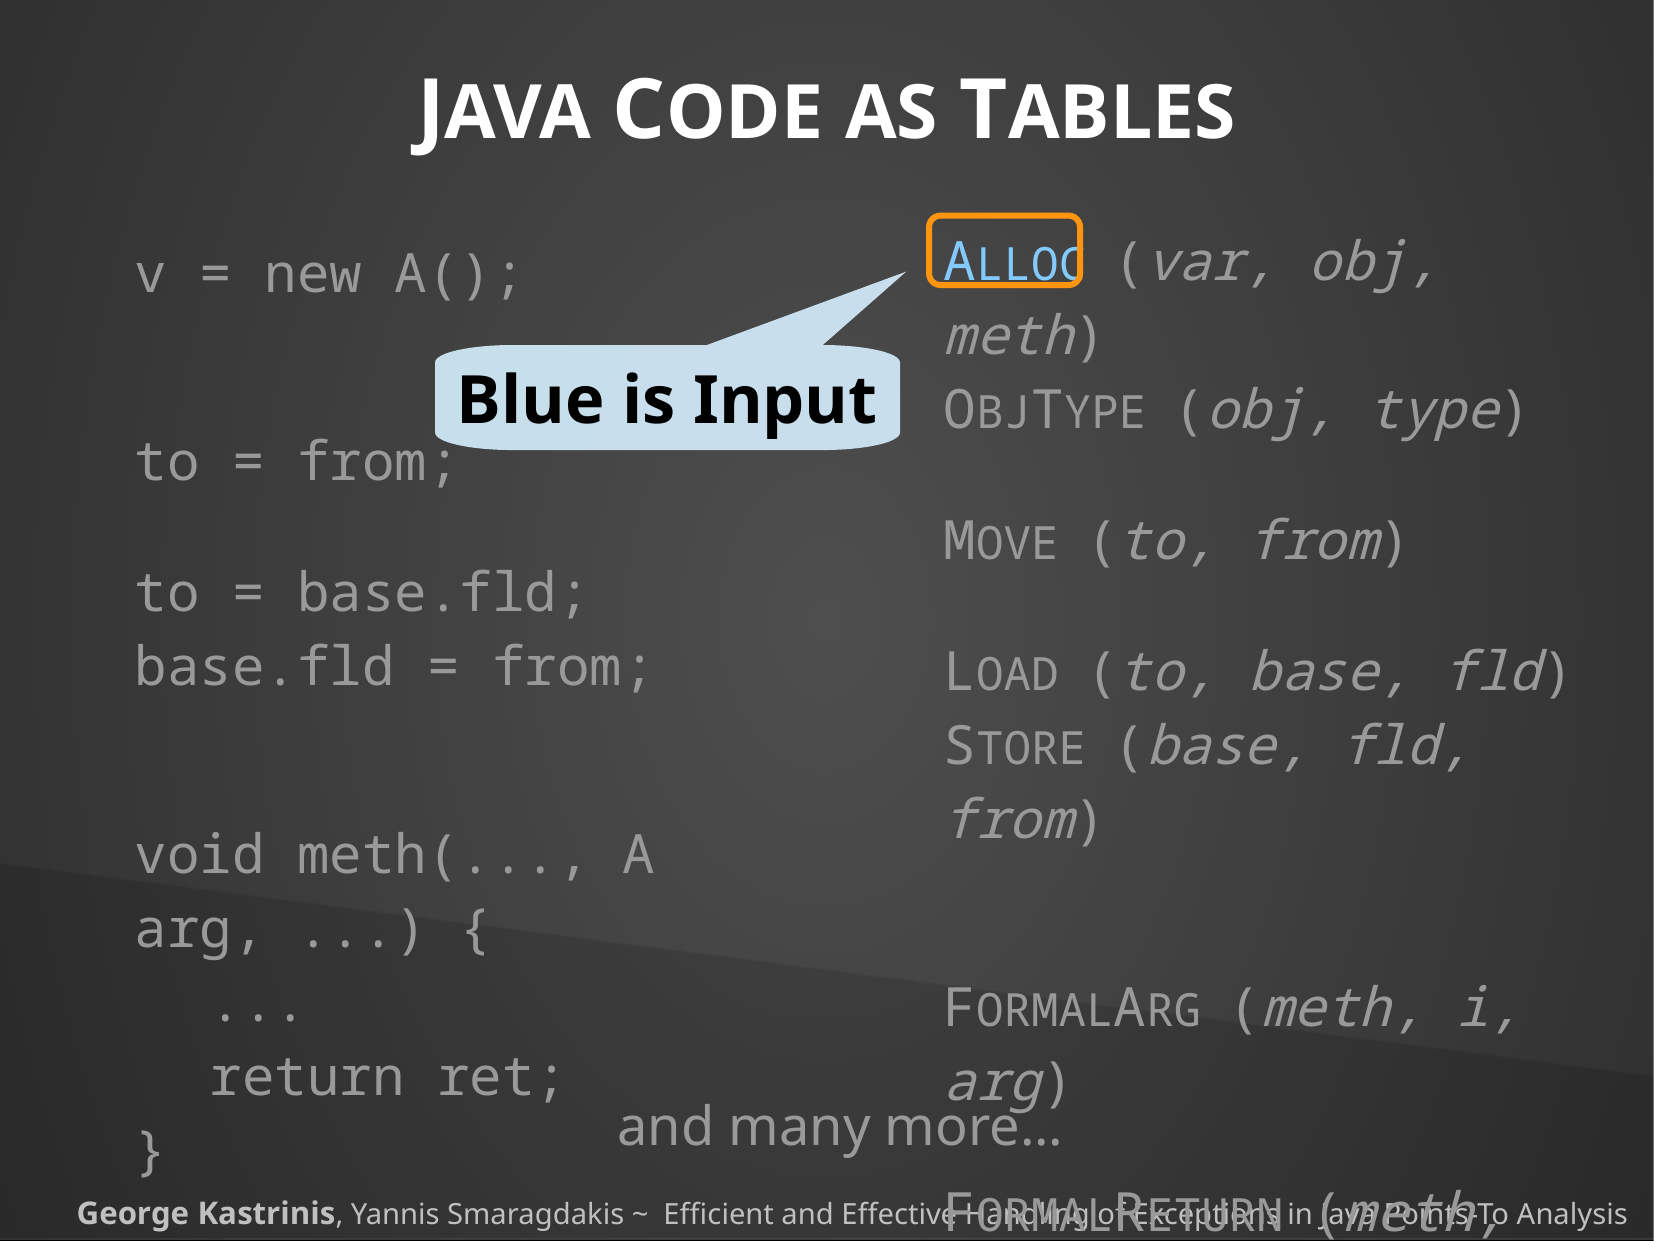

JAVA CODE AS TABLES
ALLOC (var, obj, meth)
OBJTYPE (obj, type)
MOVE (to, from)
LOAD (to, base, fld)
STORE (base, fld, from)
FORMALARG (meth, i, arg)
FORMALRETURN (meth, ret)
VCALL (base, sig, invo)
v = new A();
to = from;
to = base.fld;
base.fld = from;
void meth(..., A arg, ...) {
	...
	return ret;
}
base.sig(...);
Blue is Input
and many more...